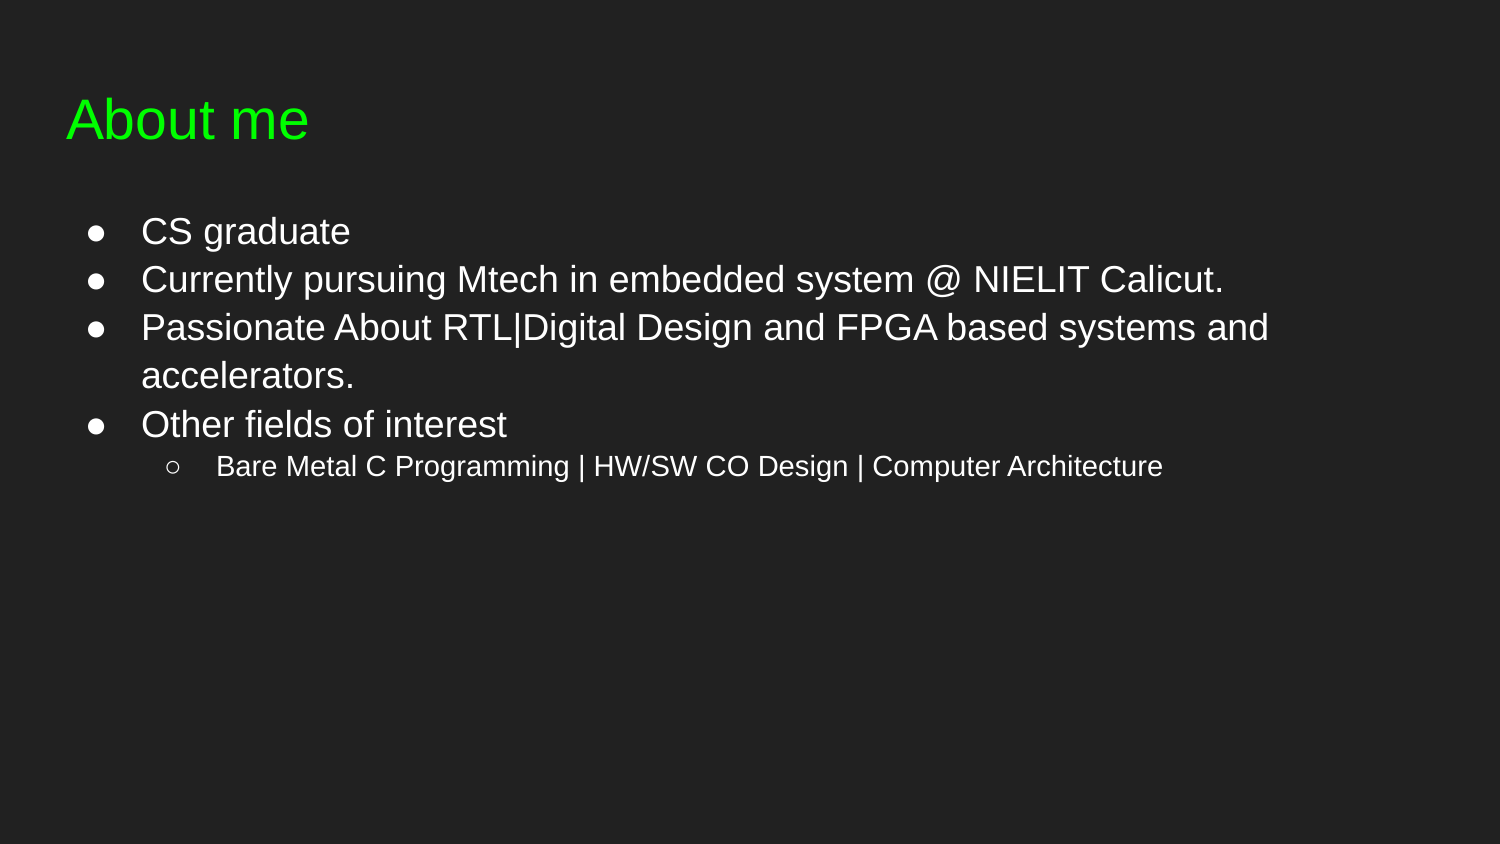

# About me
CS graduate
Currently pursuing Mtech in embedded system @ NIELIT Calicut.
Passionate About RTL|Digital Design and FPGA based systems and accelerators.
Other fields of interest
Bare Metal C Programming | HW/SW CO Design | Computer Architecture